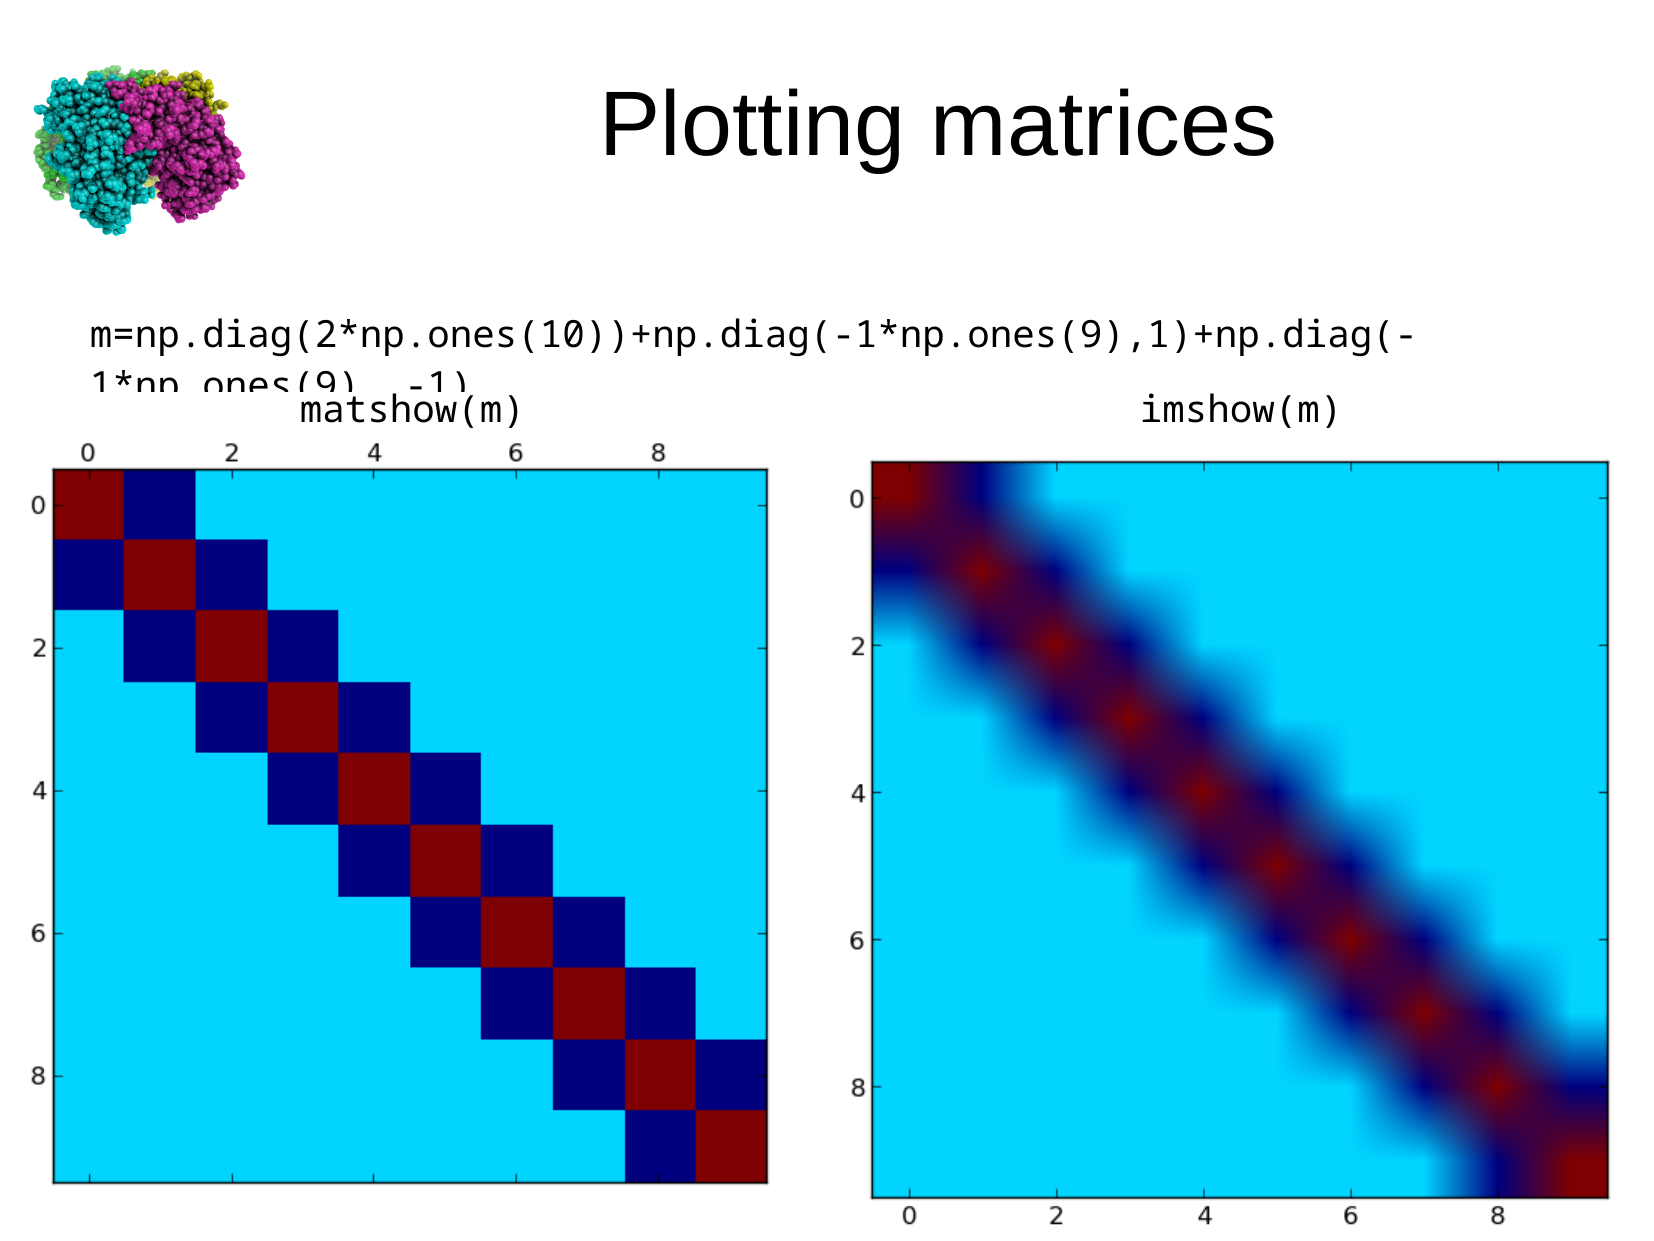

# Plotting matrices
m=np.diag(2*np.ones(10))+np.diag(-1*np.ones(9),1)+np.diag(-1*np.ones(9), -1)
matshow(m)
imshow(m)